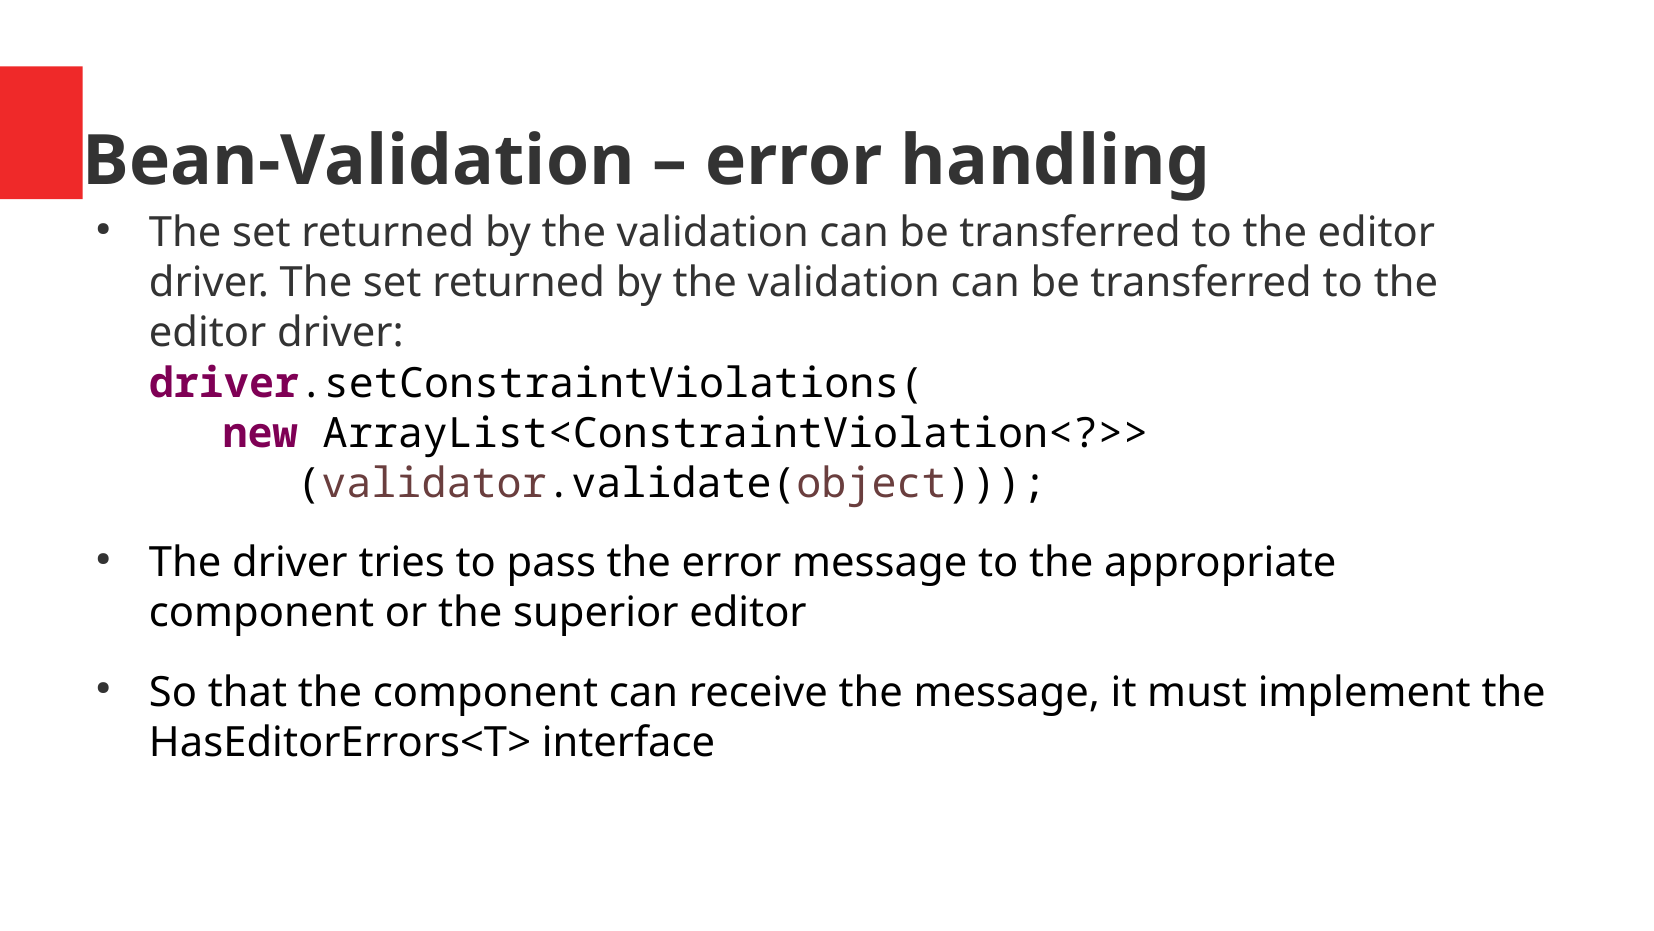

# Bean-Validation – error handling
The set returned by the validation can be transferred to the editor driver. The set returned by the validation can be transferred to the editor driver:
driver.setConstraintViolations(
	new ArrayList<ConstraintViolation<?>>
		(validator.validate(object)));
The driver tries to pass the error message to the appropriate component or the superior editor
So that the component can receive the message, it must implement the HasEditorErrors<T> interface